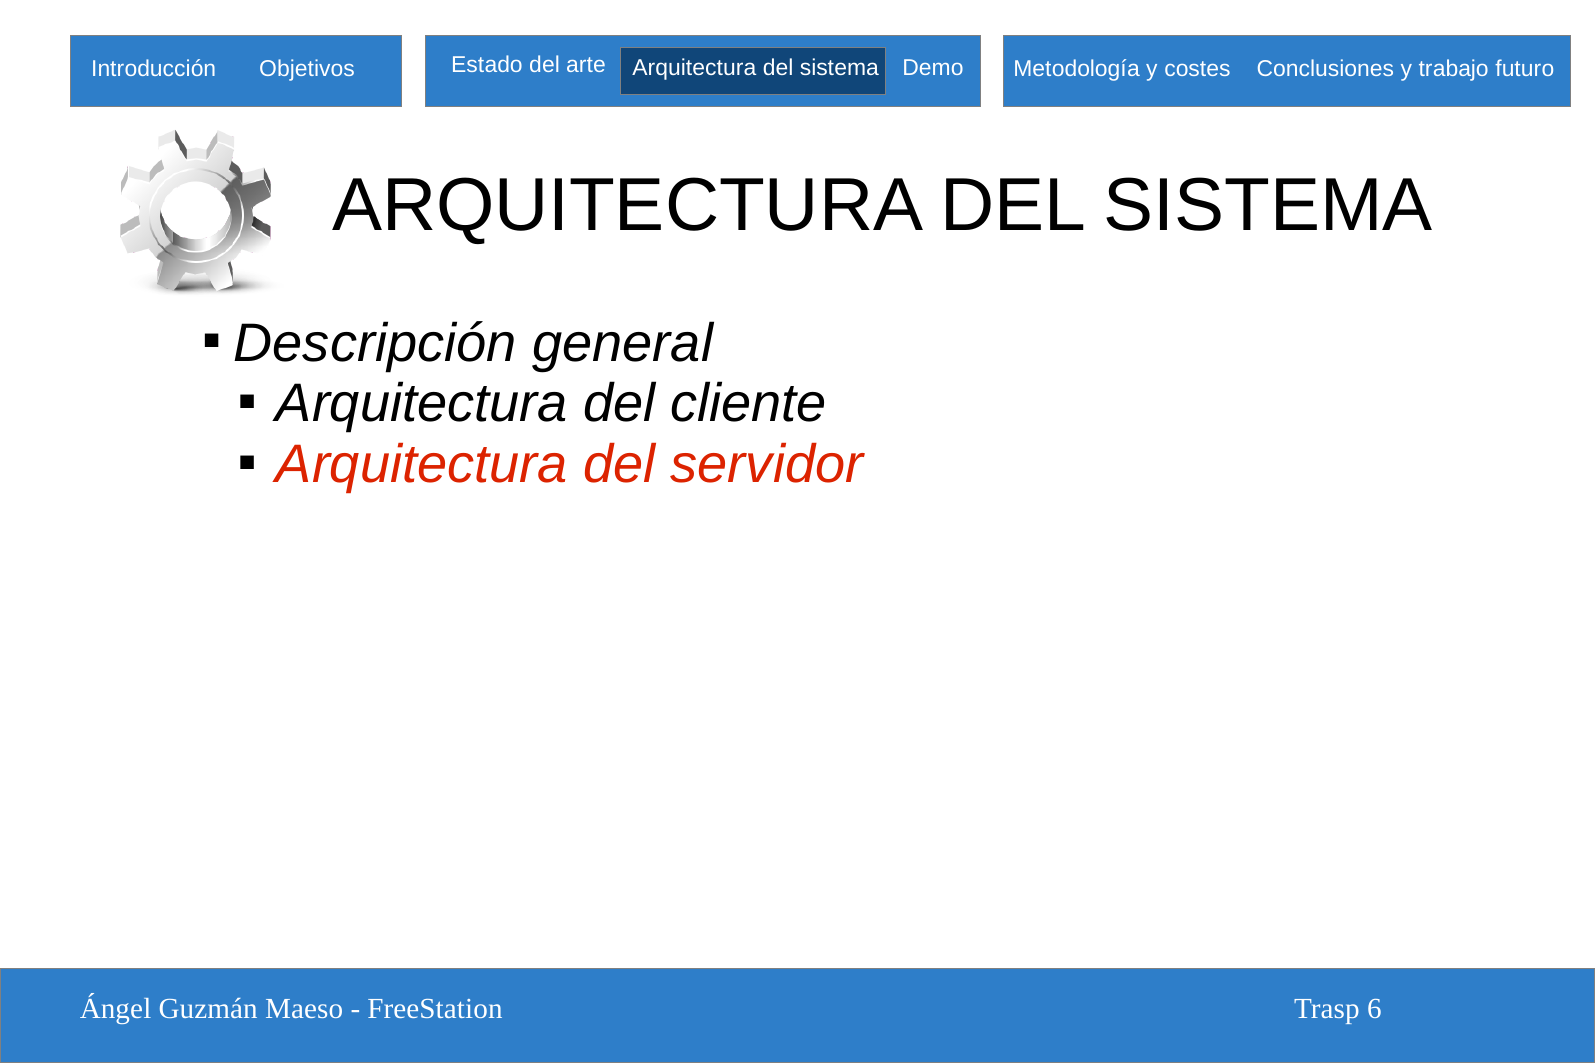

Metodología y costes
Conclusiones y trabajo futuro
Introducción
# Objetivos
Estado del arte
Estado del arte
Arquitectura del sistema
Arquitectura del sistema
Demo
Demo
ARQUITECTURA DEL SISTEMA
 Descripción general
Arquitectura del cliente
Arquitectura del servidor
6